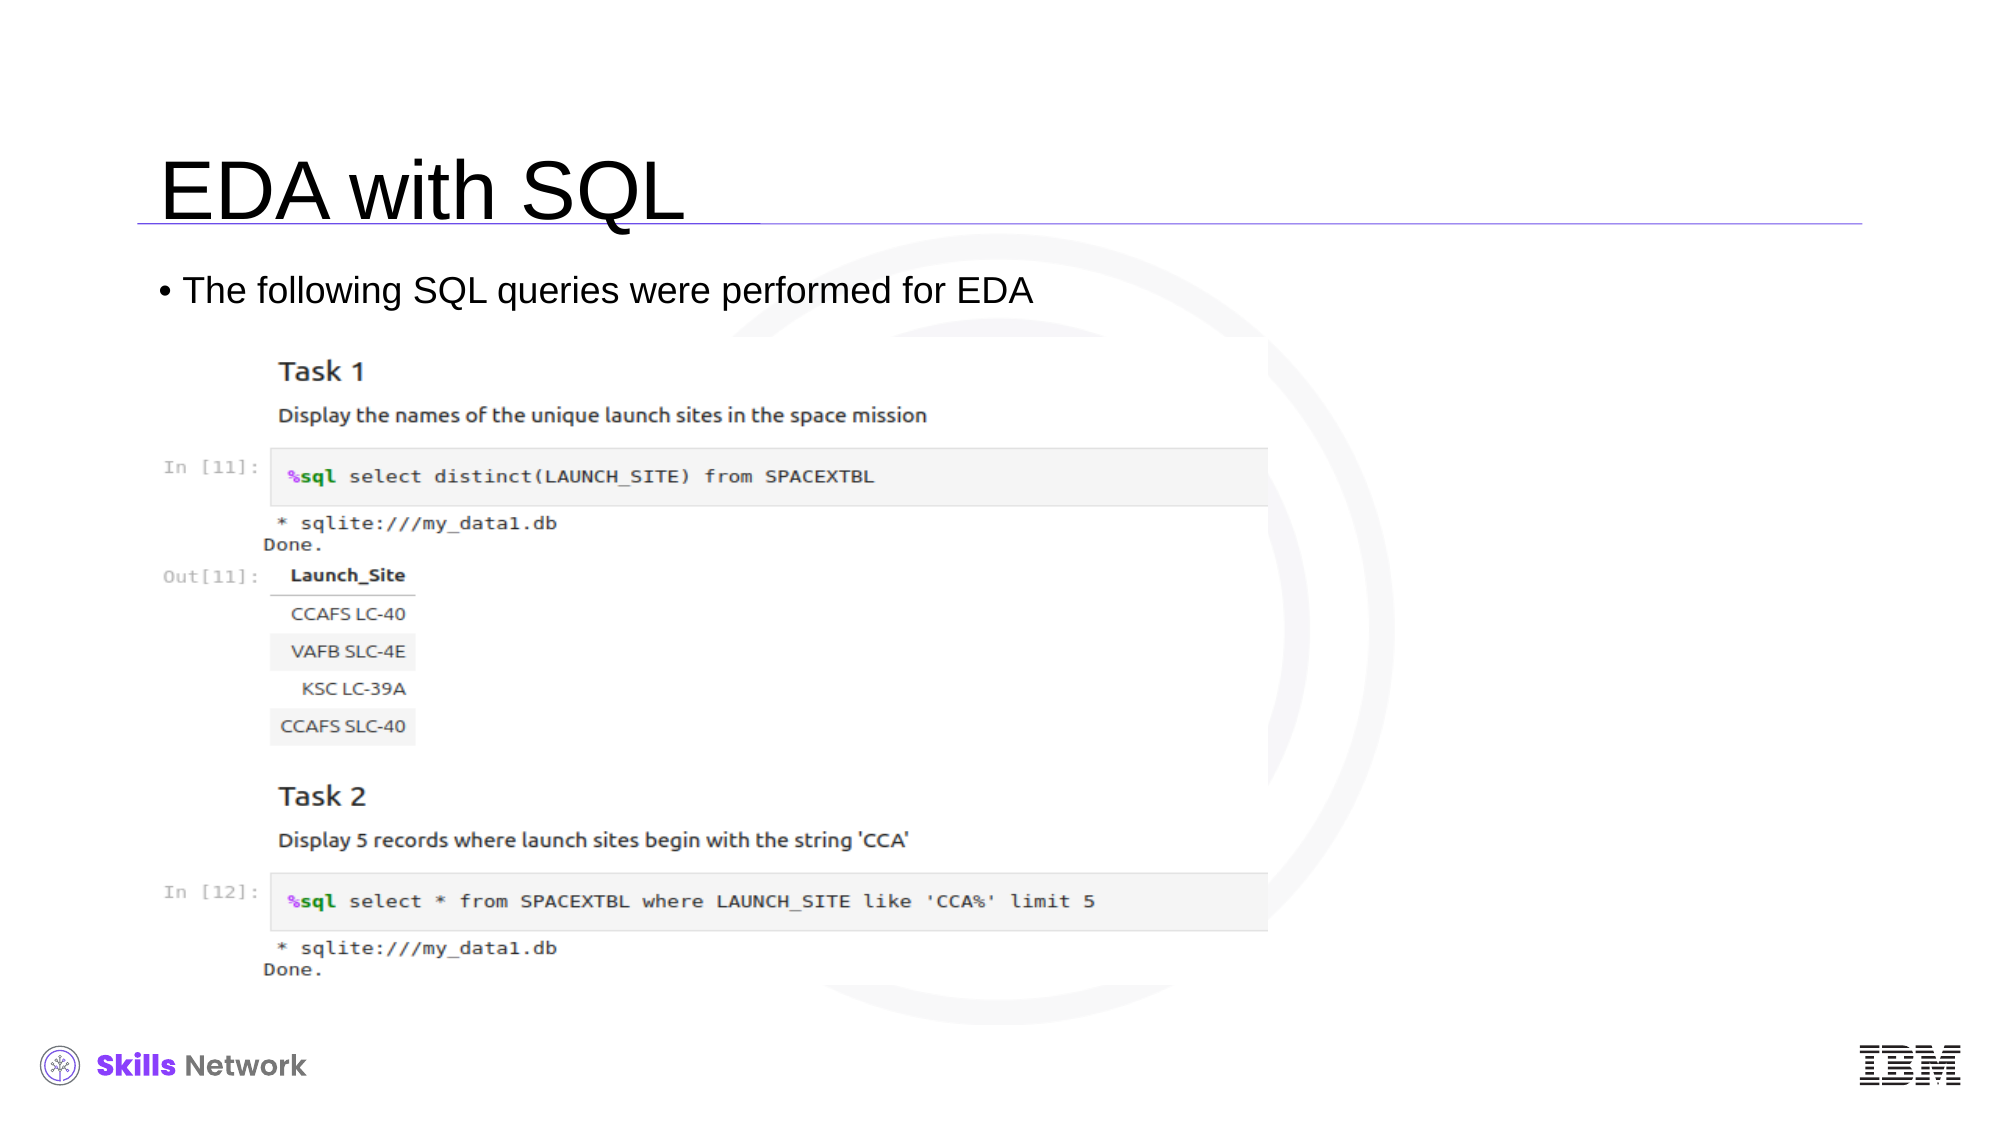

EDA with SQL
• The following SQL queries were performed for EDA